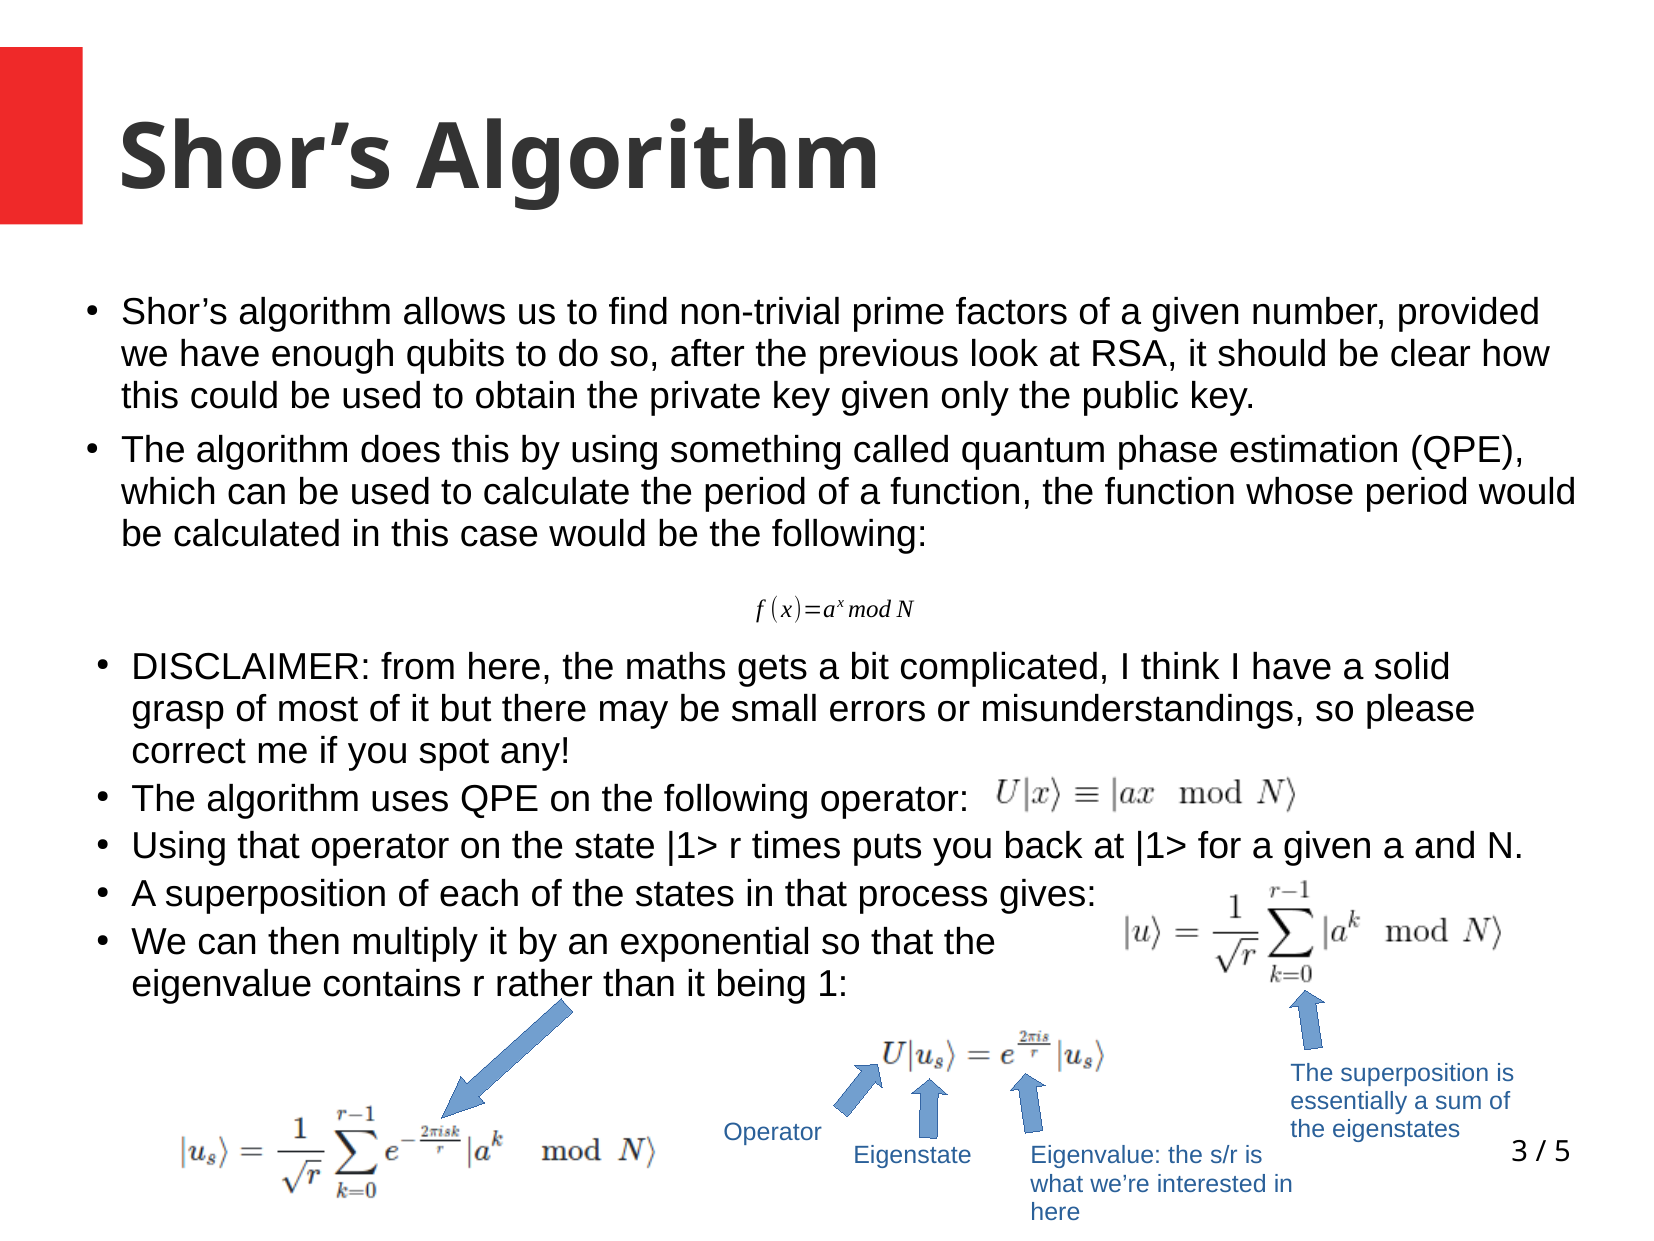

# Shor’s Algorithm
Shor’s algorithm allows us to find non-trivial prime factors of a given number, provided we have enough qubits to do so, after the previous look at RSA, it should be clear how this could be used to obtain the private key given only the public key.
The algorithm does this by using something called quantum phase estimation (QPE), which can be used to calculate the period of a function, the function whose period would be calculated in this case would be the following:
DISCLAIMER: from here, the maths gets a bit complicated, I think I have a solid grasp of most of it but there may be small errors or misunderstandings, so please correct me if you spot any!
The algorithm uses QPE on the following operator:
Using that operator on the state |1> r times puts you back at |1> for a given a and N.
A superposition of each of the states in that process gives:
We can then multiply it by an exponential so that the
eigenvalue contains r rather than it being 1:
The superposition is essentially a sum of the eigenstates
Operator
3
Eigenstate
Eigenvalue: the s/r is what we’re interested in here